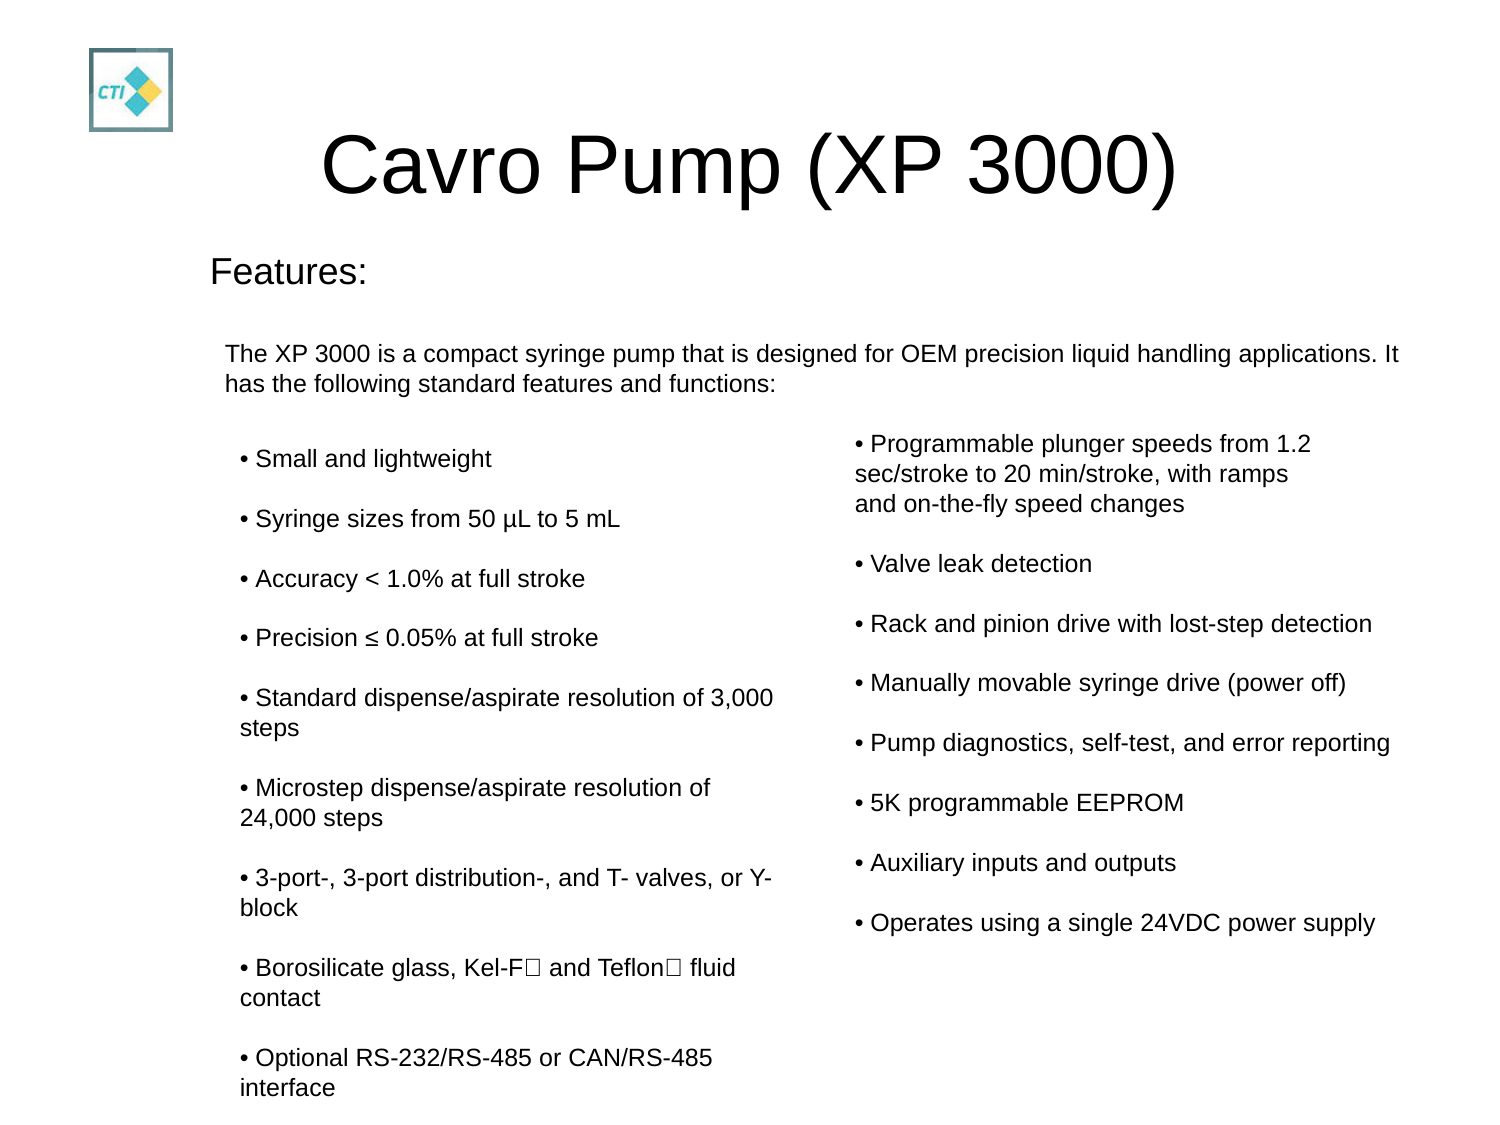

Cavro Pump (XP 3000)
Features:
The XP 3000 is a compact syringe pump that is designed for OEM precision liquid handling applications. It has the following standard features and functions:
• Programmable plunger speeds from 1.2 sec/stroke to 20 min/stroke, with ramps
and on-the-fly speed changes
• Valve leak detection
• Rack and pinion drive with lost-step detection
• Manually movable syringe drive (power off)
• Pump diagnostics, self-test, and error reporting
• 5K programmable EEPROM
• Auxiliary inputs and outputs
• Operates using a single 24VDC power supply
• Small and lightweight
• Syringe sizes from 50 µL to 5 mL
• Accuracy < 1.0% at full stroke
• Precision ≤ 0.05% at full stroke
• Standard dispense/aspirate resolution of 3,000 steps
• Microstep dispense/aspirate resolution of 24,000 steps
• 3-port-, 3-port distribution-, and T- valves, or Y-block
• Borosilicate glass, Kel-F and Teflon fluid contact
• Optional RS-232/RS-485 or CAN/RS-485 interface